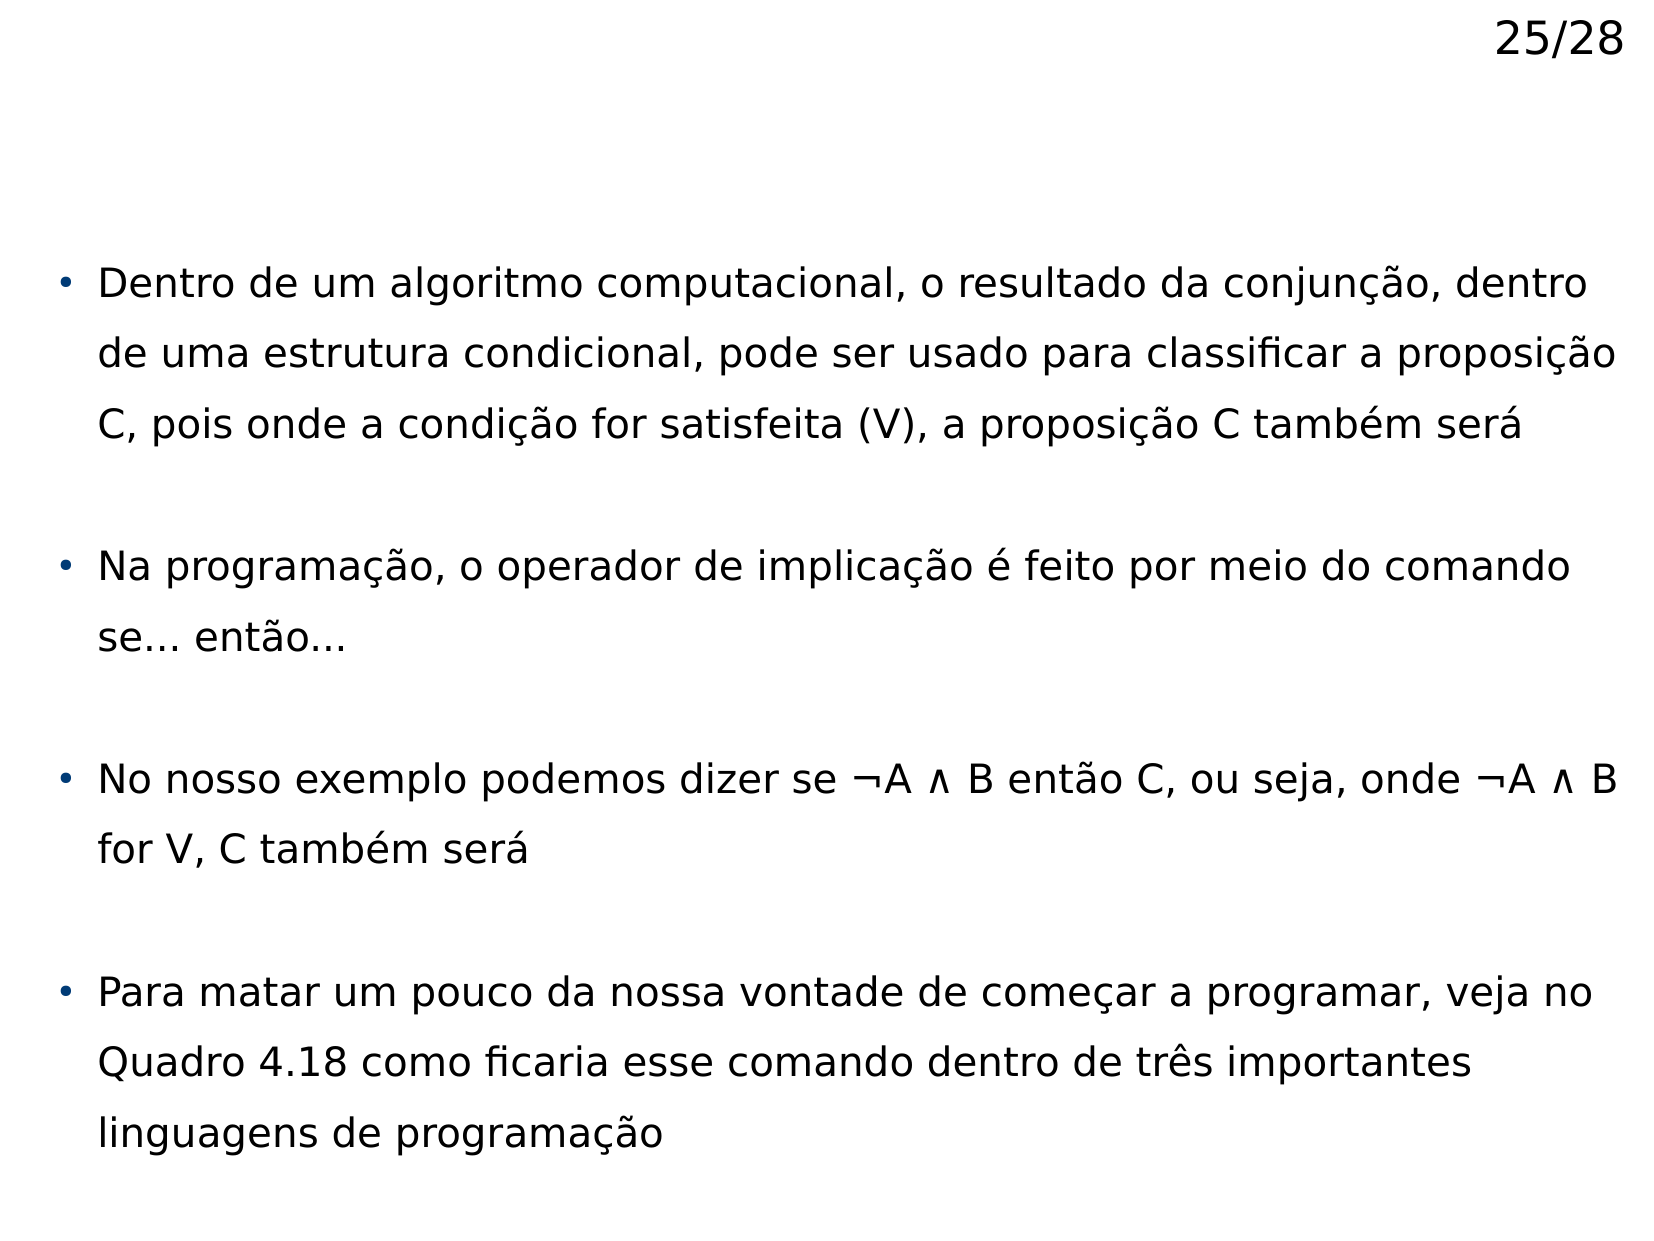

25
#
Dentro de um algoritmo computacional, o resultado da conjunção, dentro de uma estrutura condicional, pode ser usado para classificar a proposição C, pois onde a condição for satisfeita (V), a proposição C também será
Na programação, o operador de implicação é feito por meio do comando se... então...
No nosso exemplo podemos dizer se ¬A ∧ B então C, ou seja, onde ¬A ∧ B for V, C também será
Para matar um pouco da nossa vontade de começar a programar, veja no Quadro 4.18 como ficaria esse comando dentro de três importantes linguagens de programação